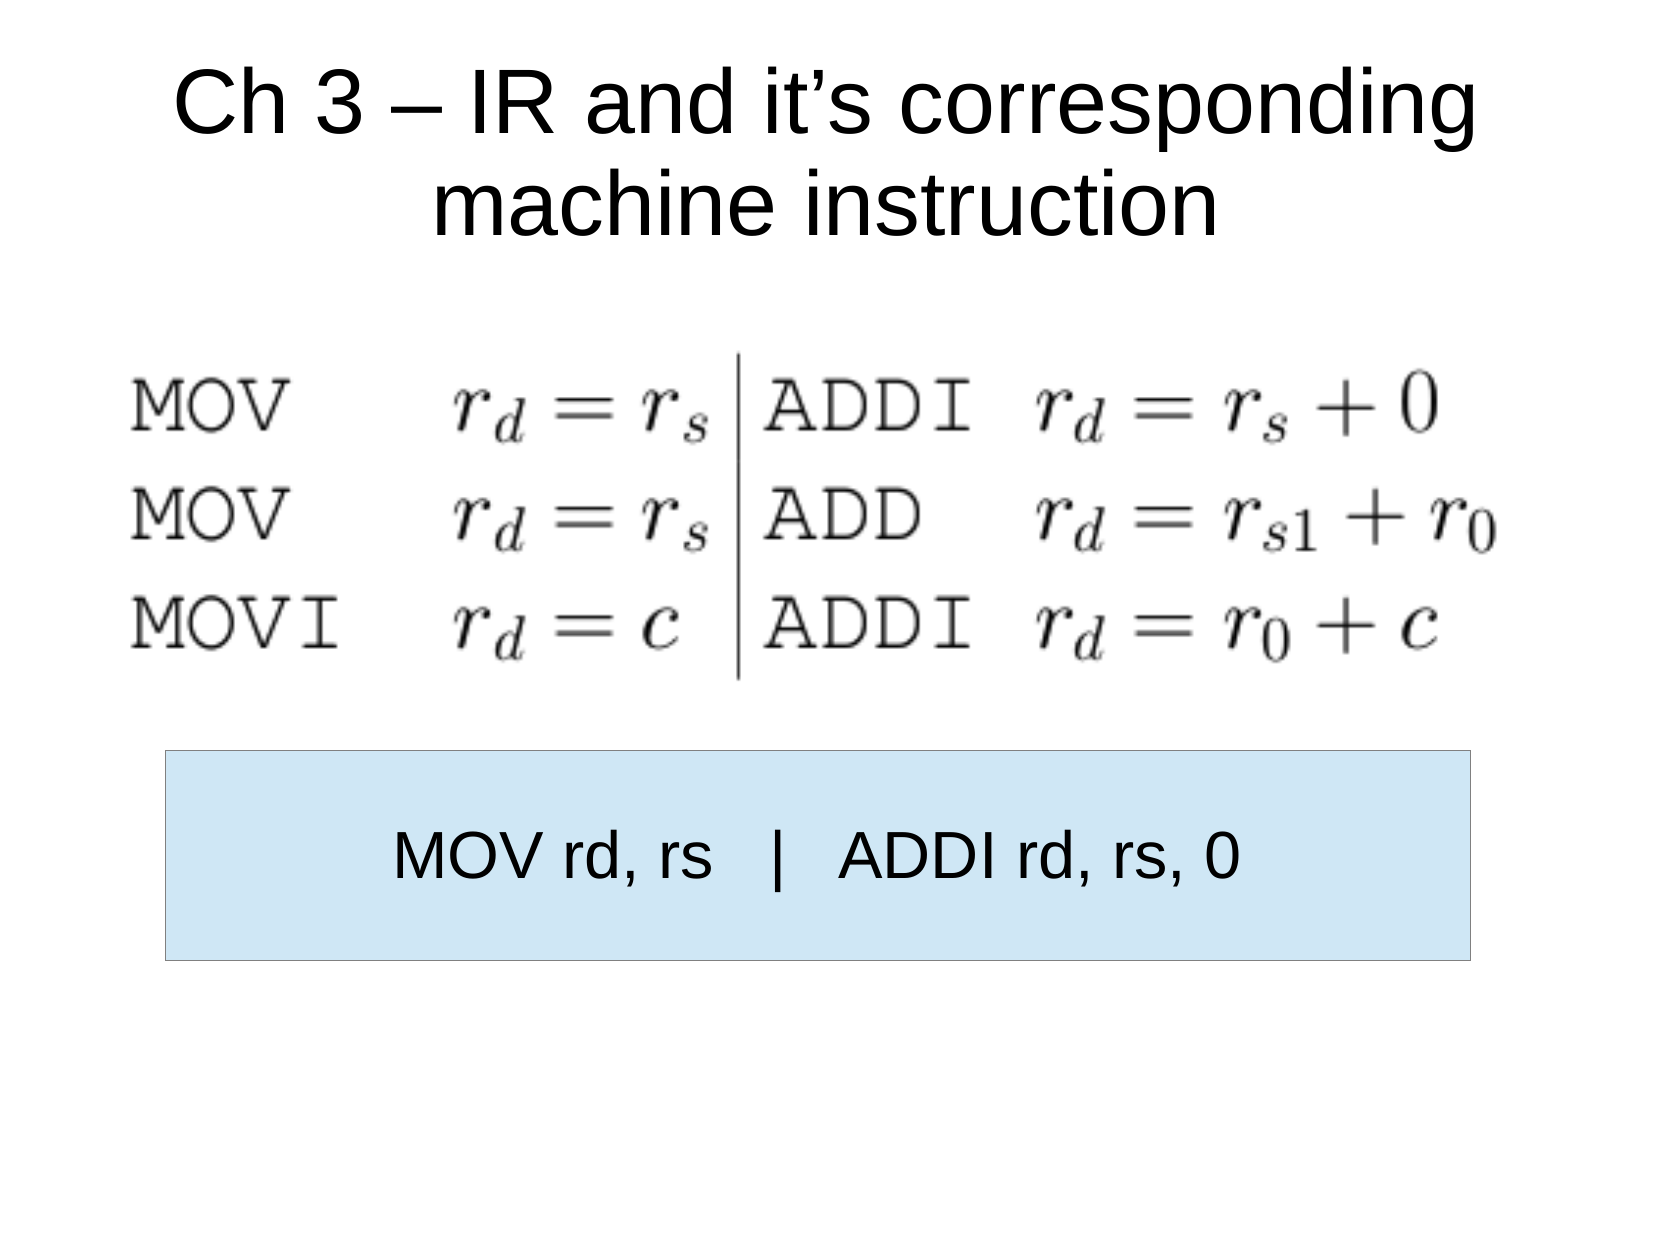

# Ch 3 – IR and it’s corresponding machine instruction
MOV rd, rs | ADDI rd, rs, 0